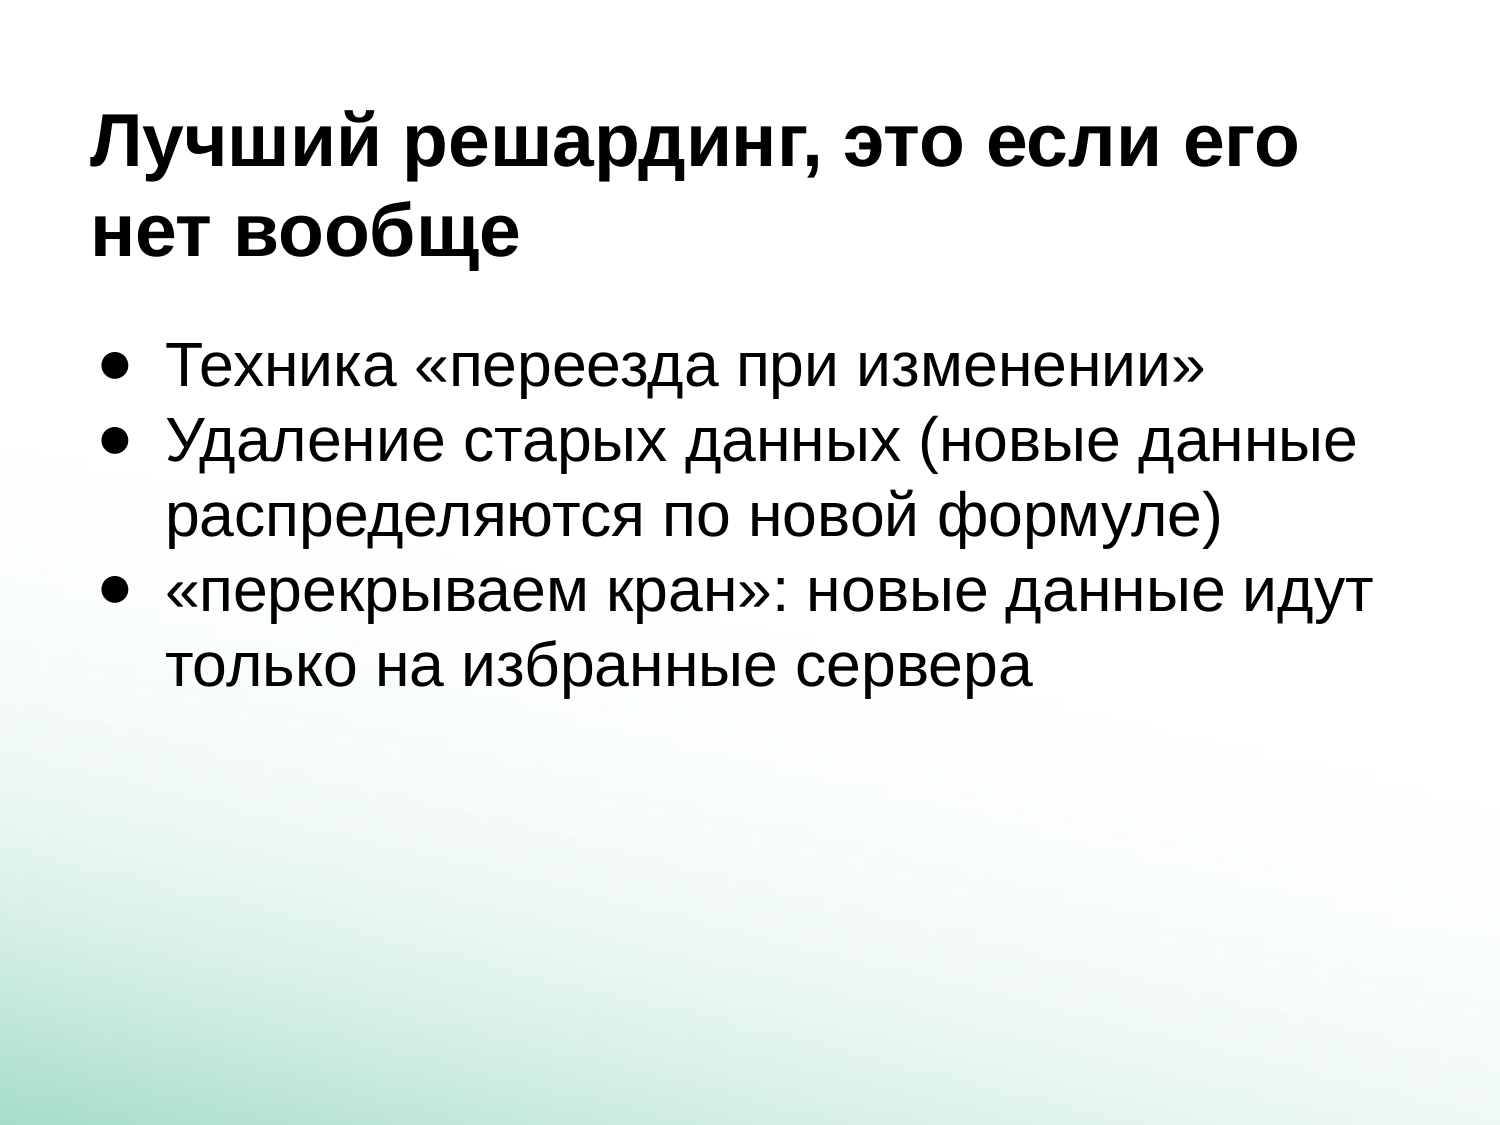

# Лучший решардинг, это если его нет вообще
Техника «переезда при изменении»
Удаление старых данных (новые данные распределяются по новой формуле)
«перекрываем кран»: новые данные идут только на избранные сервера